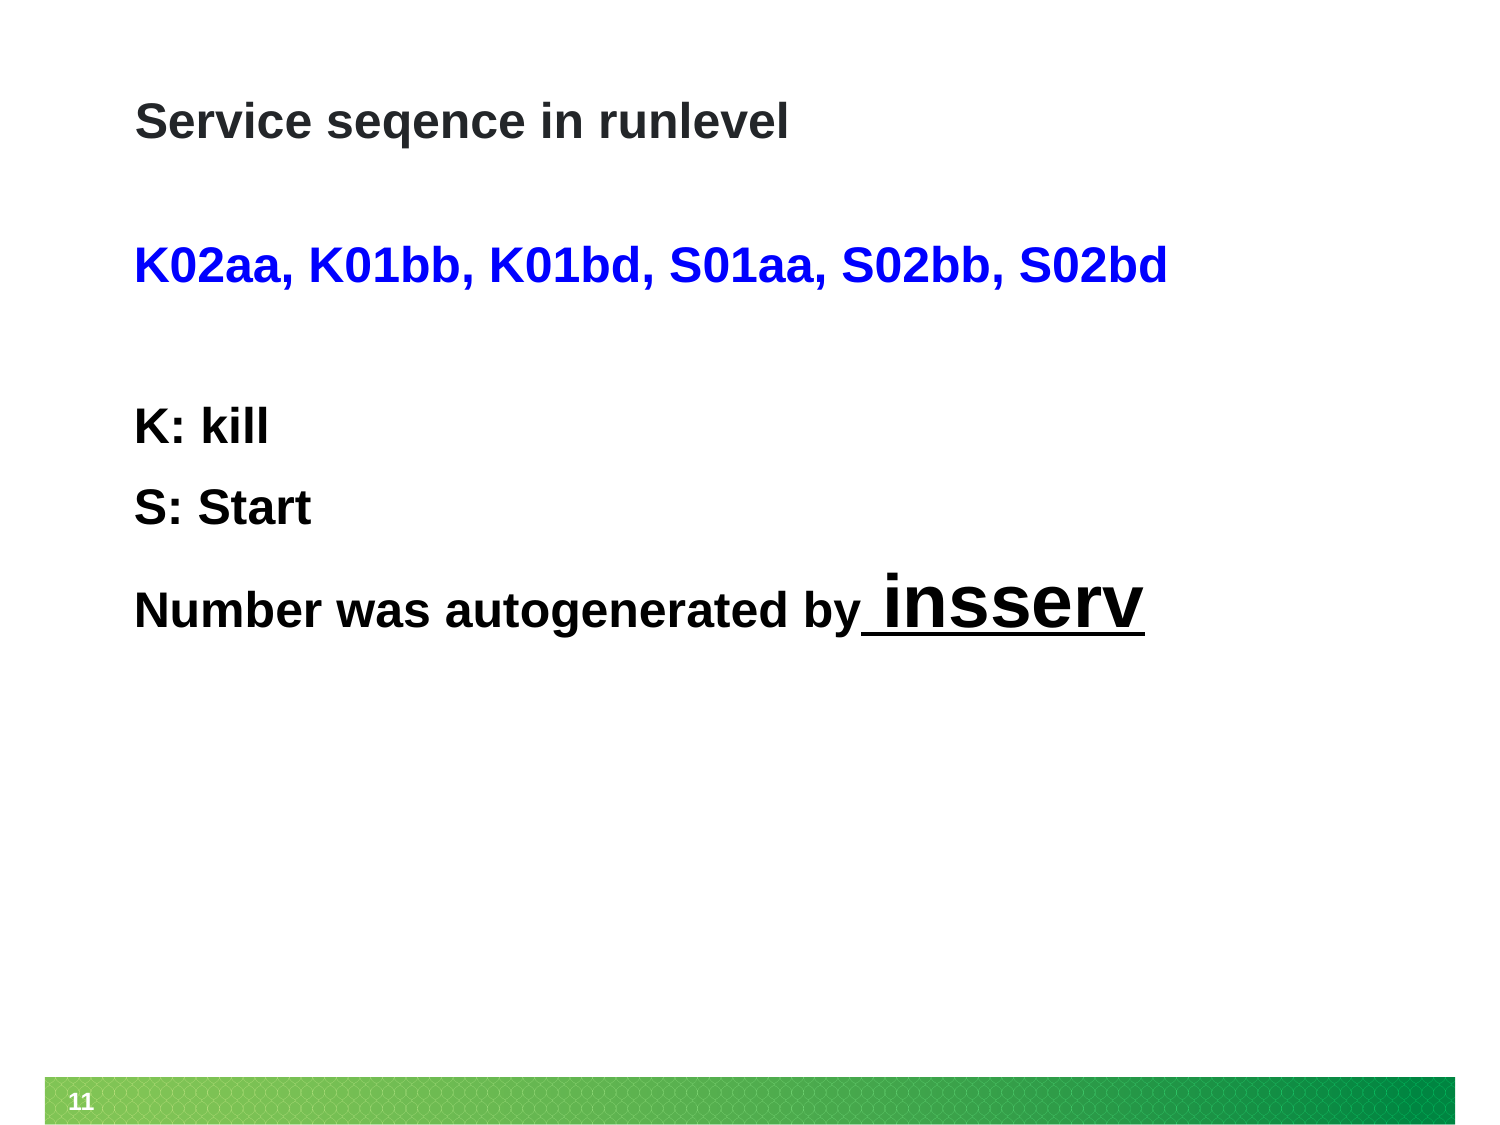

# Service seqence in runlevel
K02aa, K01bb, K01bd, S01aa, S02bb, S02bd
K: kill
S: Start
Number was autogenerated by insserv